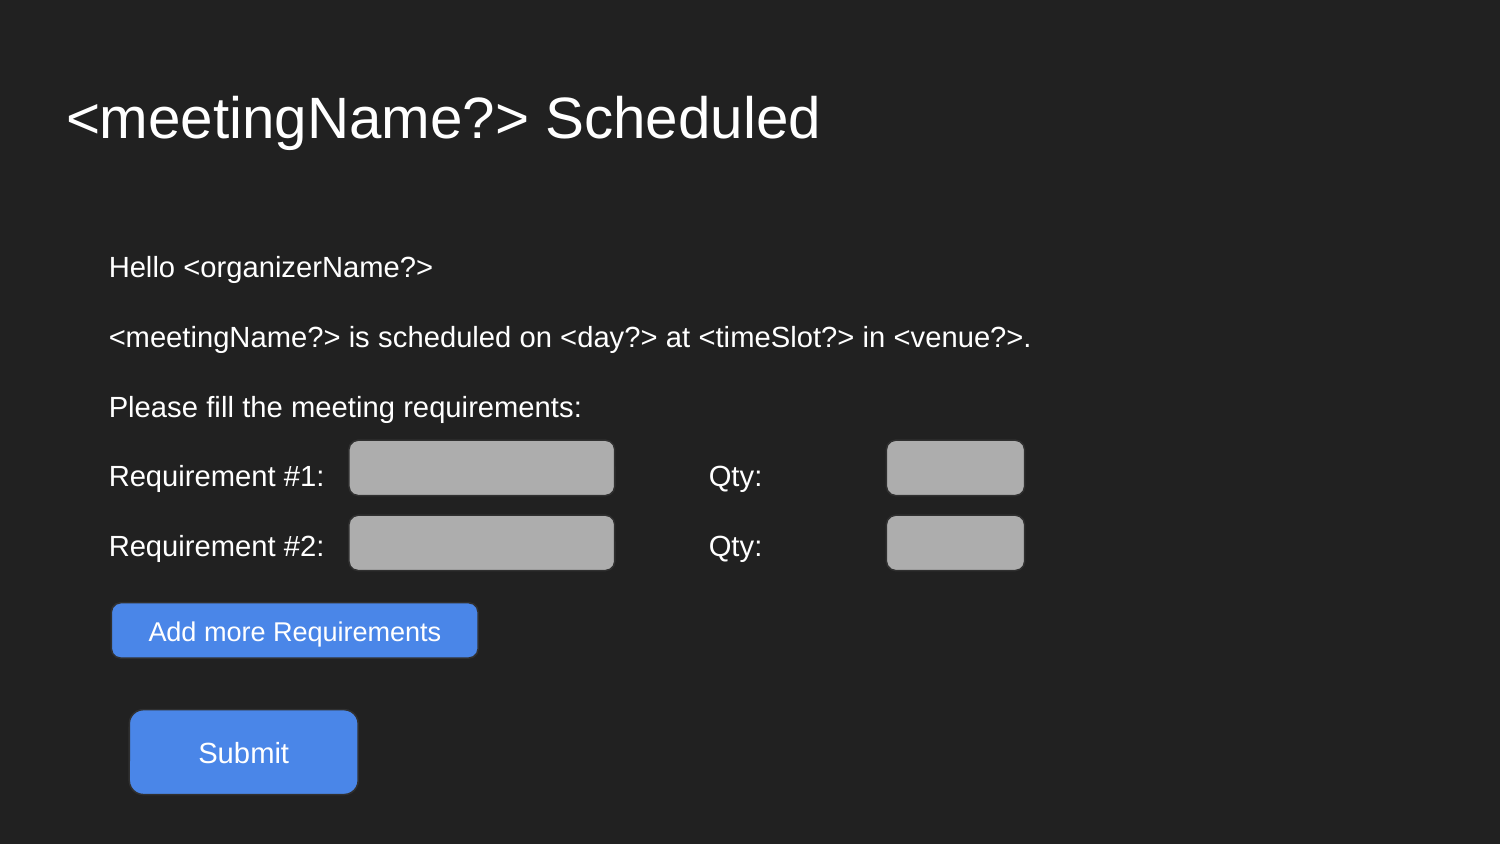

# <meetingName?> Scheduled
Hello <organizerName?>
<meetingName?> is scheduled on <day?> at <timeSlot?> in <venue?>.
Please fill the meeting requirements:
Requirement #1: 						Qty:
Requirement #2: 						Qty:
Add more Requirements
Submit